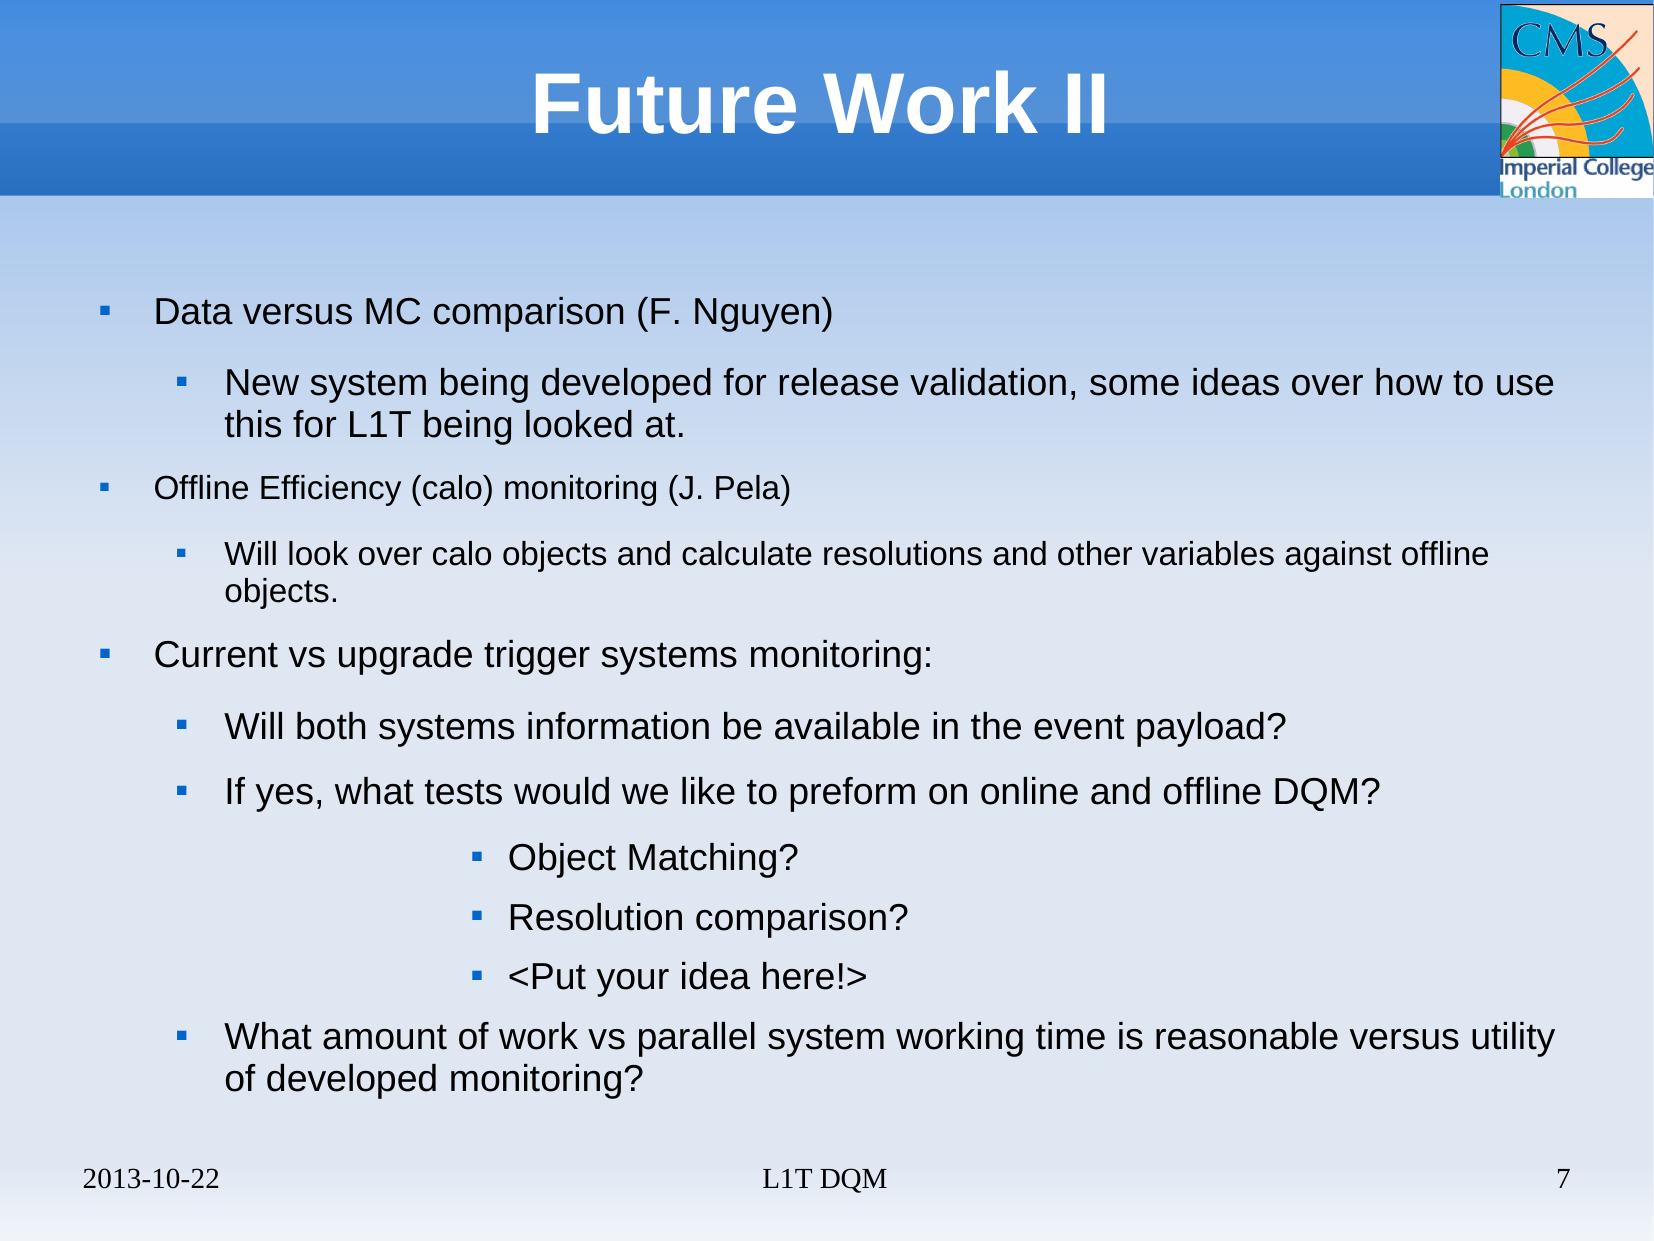

# Future Work II
Data versus MC comparison (F. Nguyen)
New system being developed for release validation, some ideas over how to use this for L1T being looked at.
Offline Efficiency (calo) monitoring (J. Pela)
Will look over calo objects and calculate resolutions and other variables against offline objects.
Current vs upgrade trigger systems monitoring:
Will both systems information be available in the event payload?
If yes, what tests would we like to preform on online and offline DQM?
Object Matching?
Resolution comparison?
<Put your idea here!>
What amount of work vs parallel system working time is reasonable versus utility of developed monitoring?
2013-10-22
L1T DQM
7